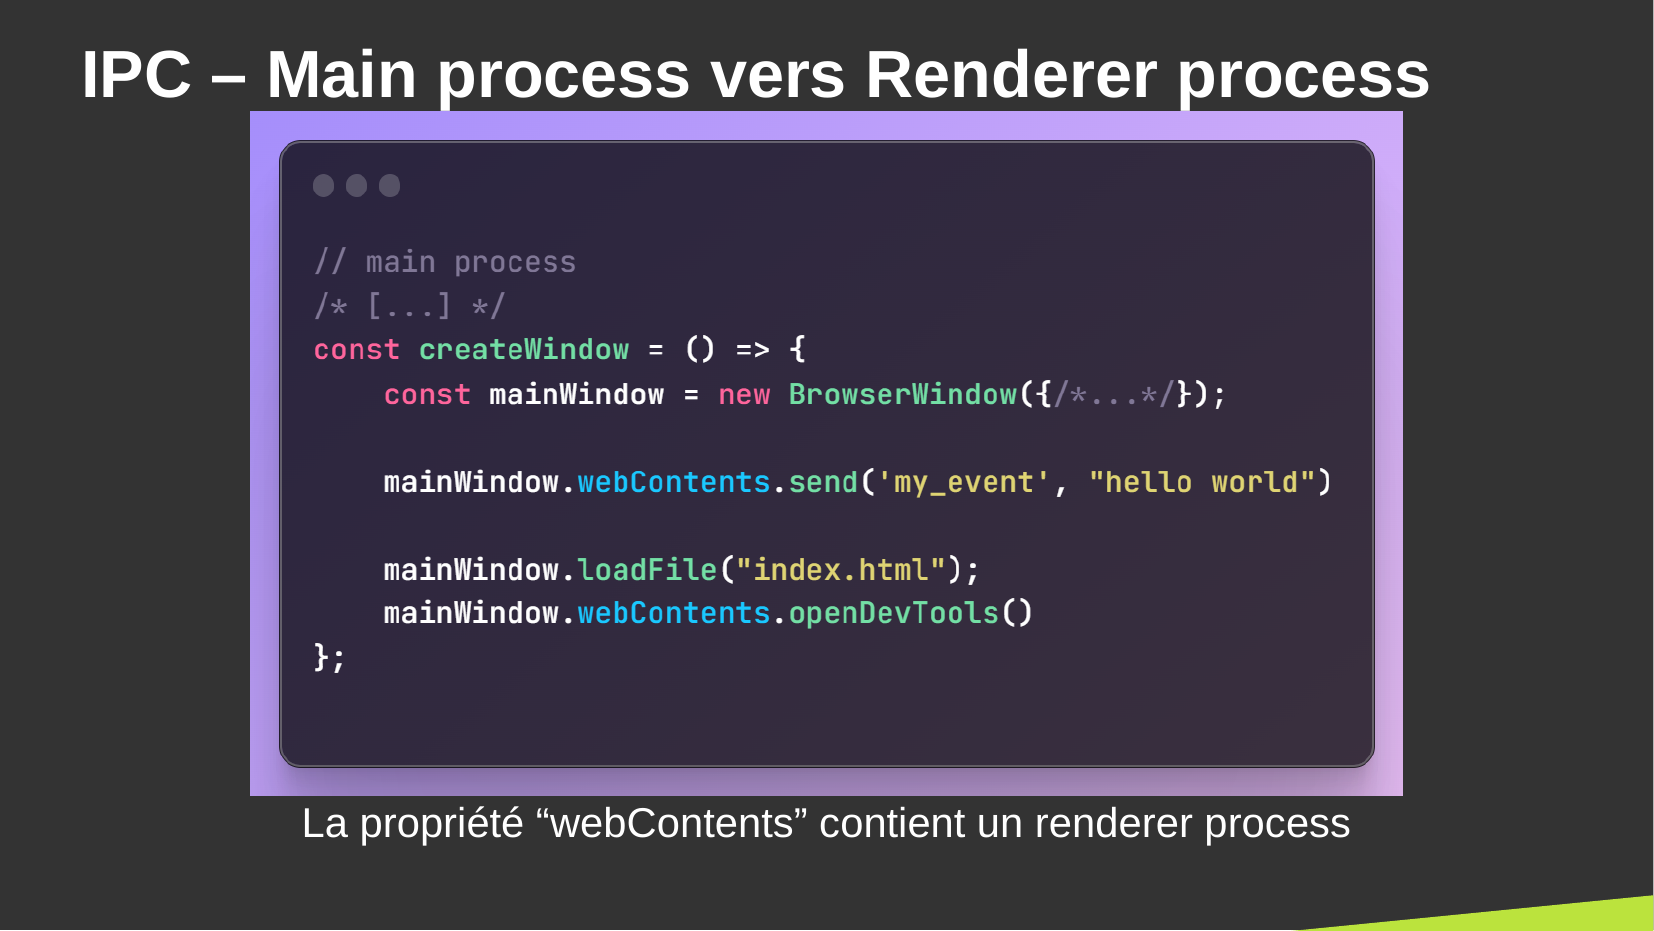

# IPC – Main process vers Renderer process
La propriété “webContents” contient un renderer process